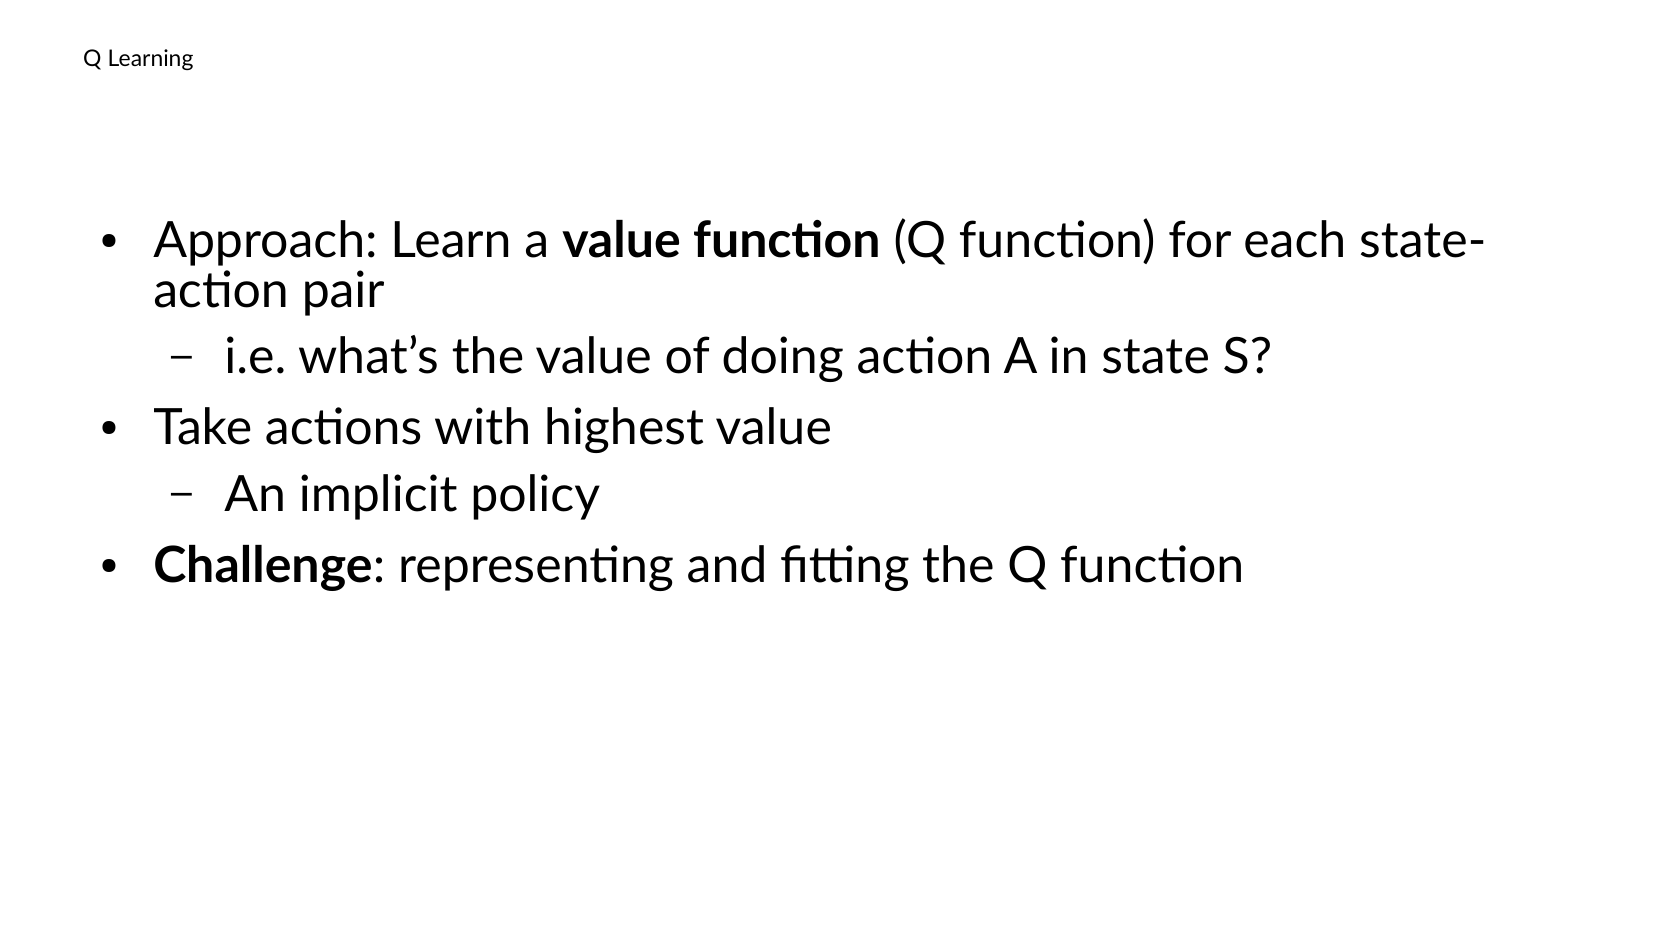

# Q Learning
Approach: Learn a value function (Q function) for each state-action pair
i.e. what’s the value of doing action A in state S?
Take actions with highest value
An implicit policy
Challenge: representing and fitting the Q function